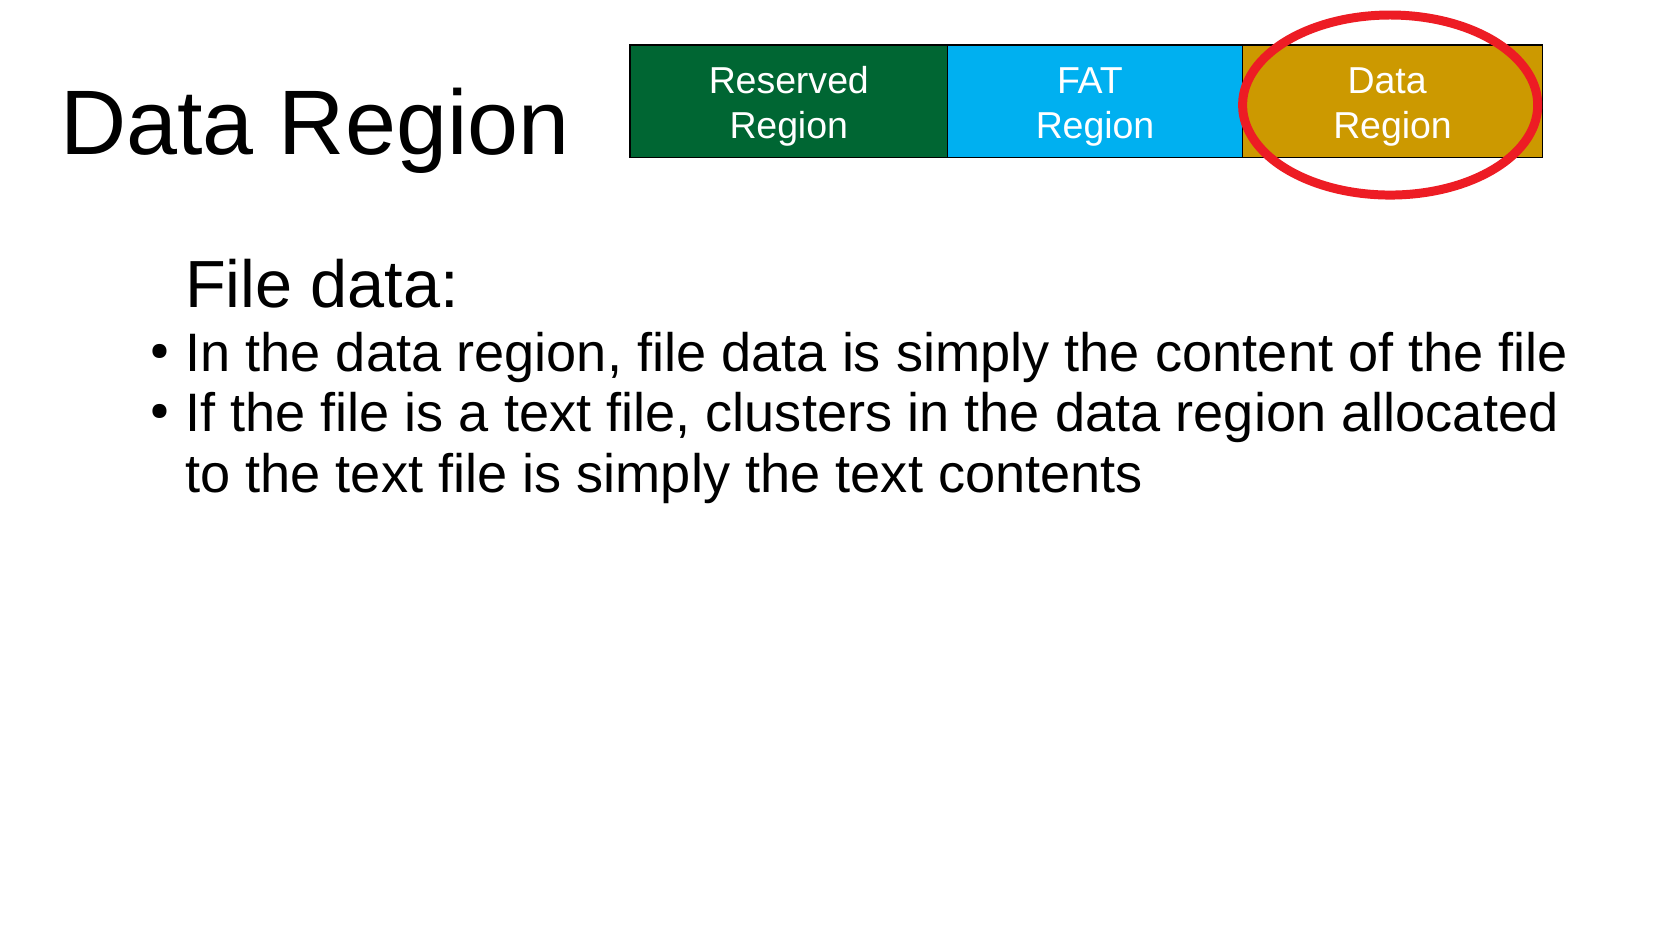

# Data Region
Reserved
Region
FAT
Region
Data
Region
File data:
In the data region, file data is simply the content of the file
If the file is a text file, clusters in the data region allocated to the text file is simply the text contents